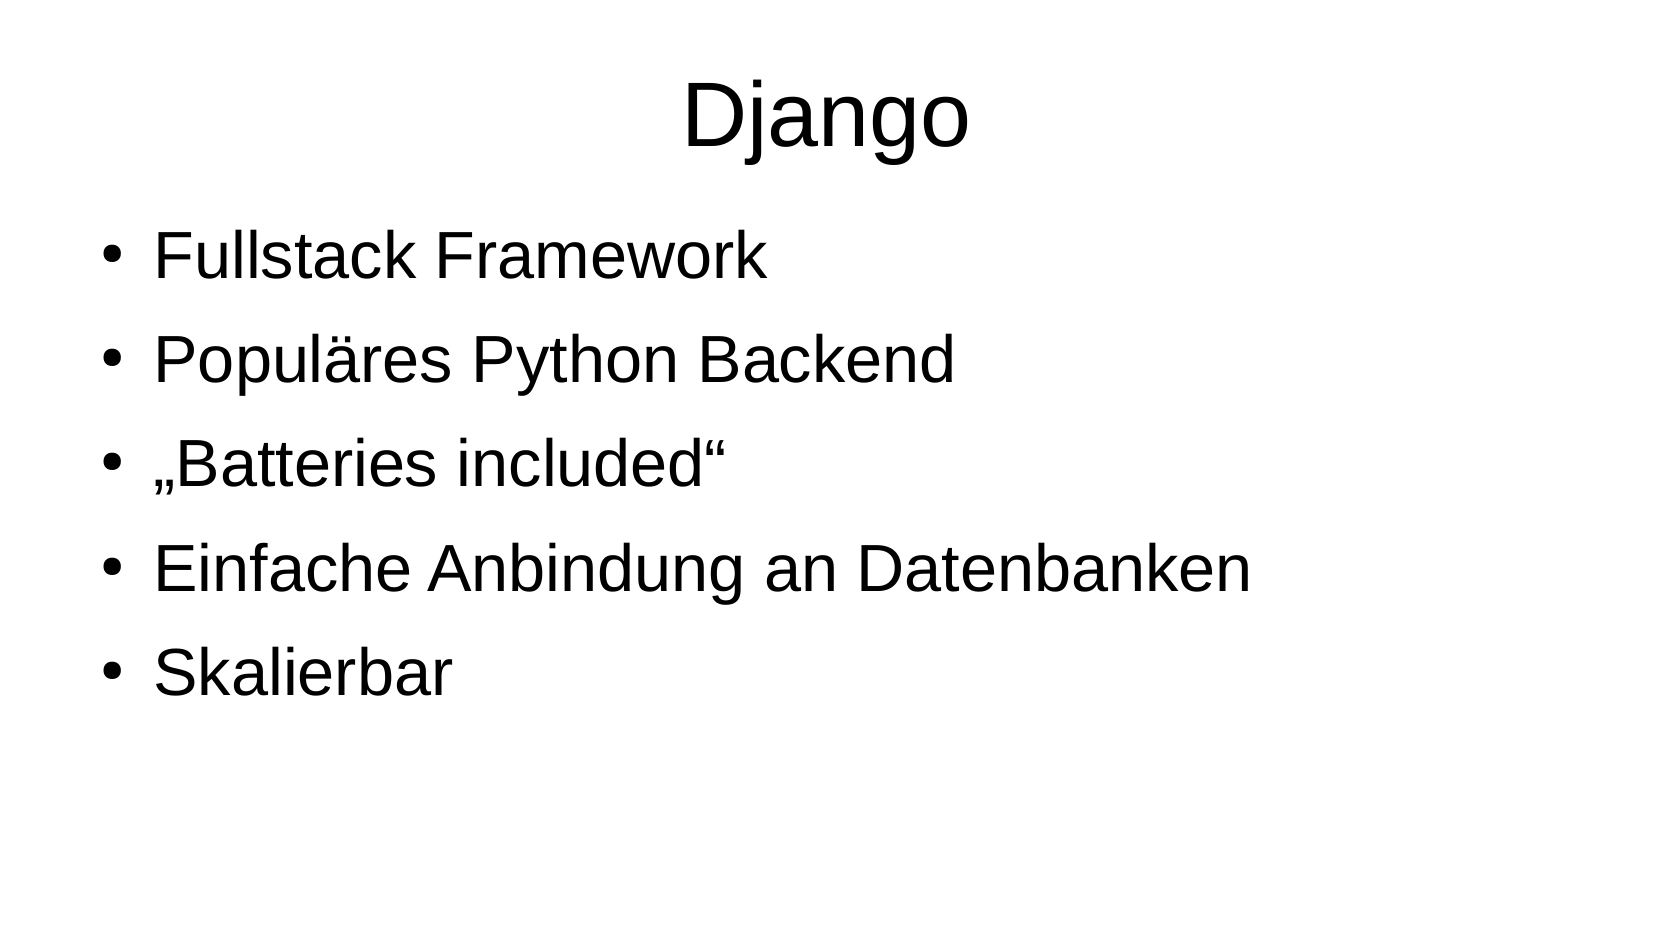

# Django
Fullstack Framework
Populäres Python Backend
„Batteries included“
Einfache Anbindung an Datenbanken
Skalierbar